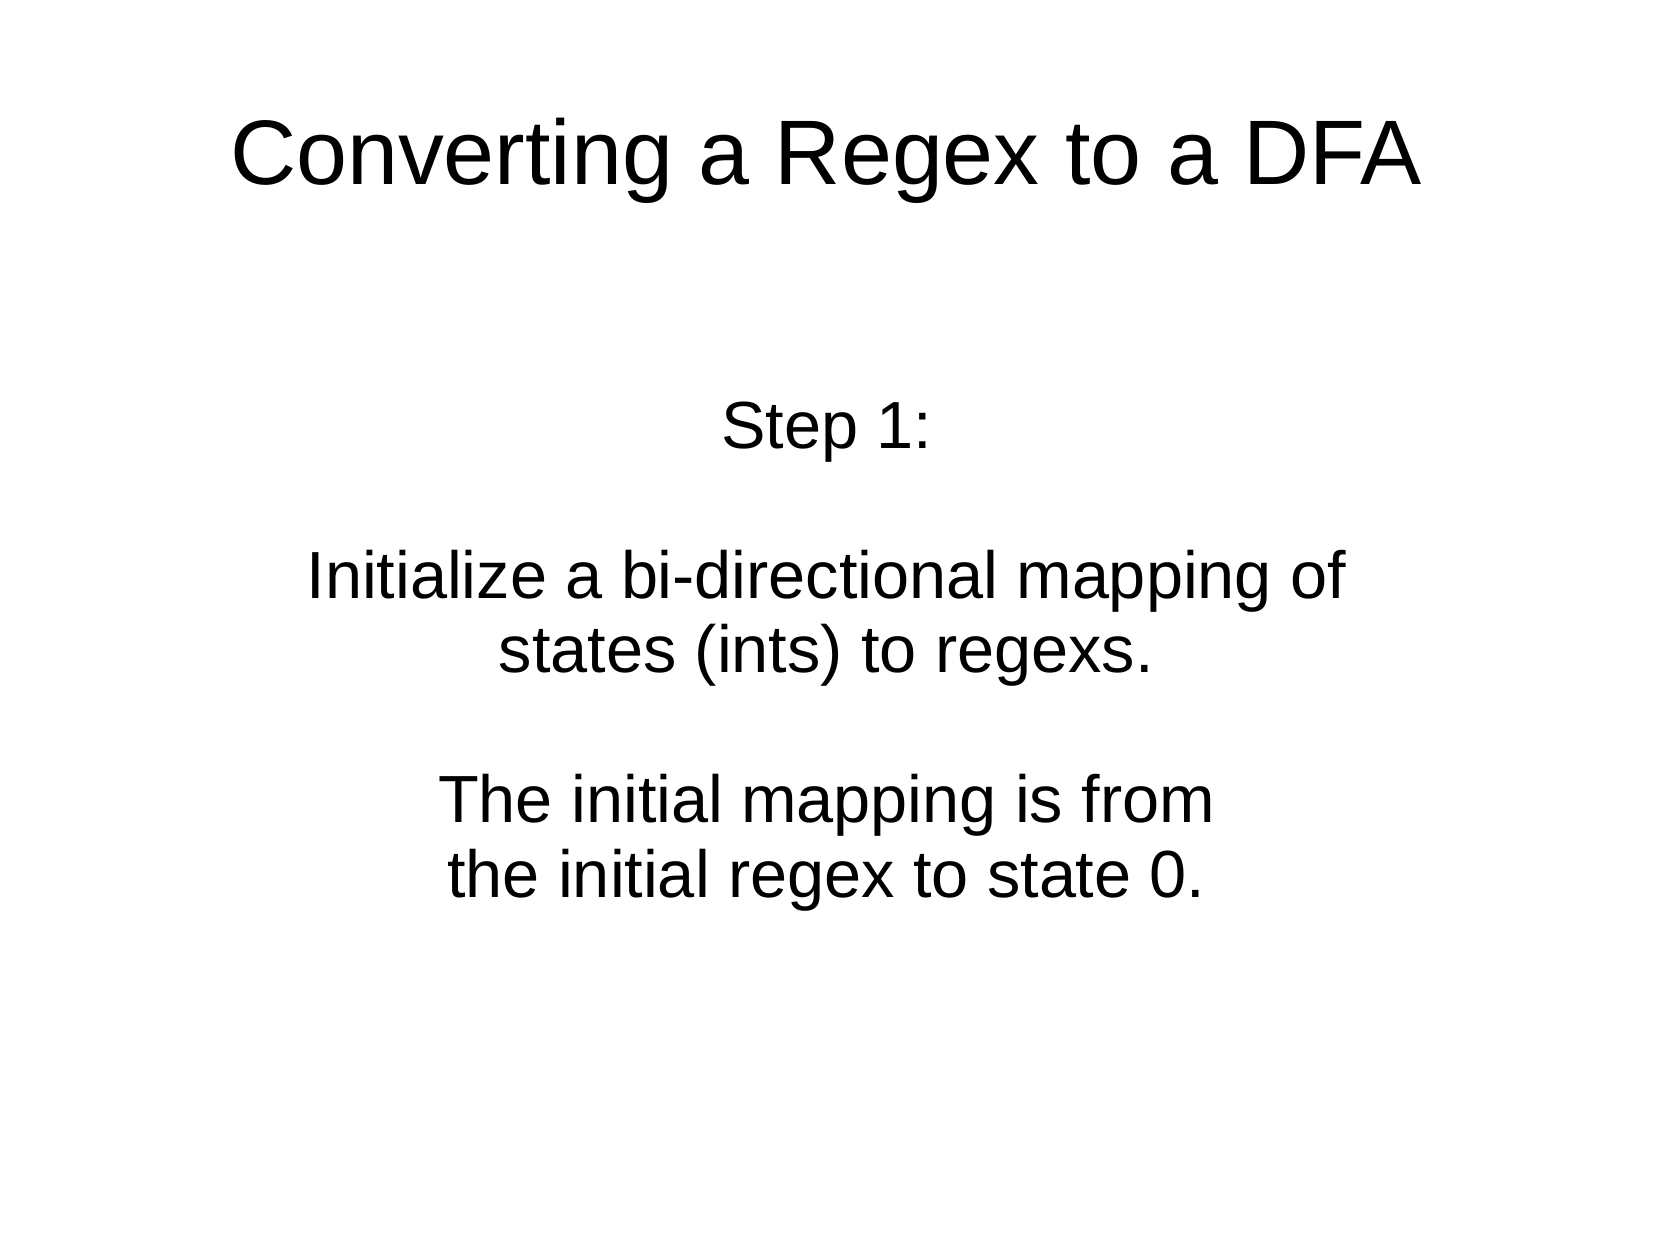

# Converting a Regex to a DFA
Step 1:
Initialize a bi-directional mapping of
states (ints) to regexs.
The initial mapping is from
the initial regex to state 0.